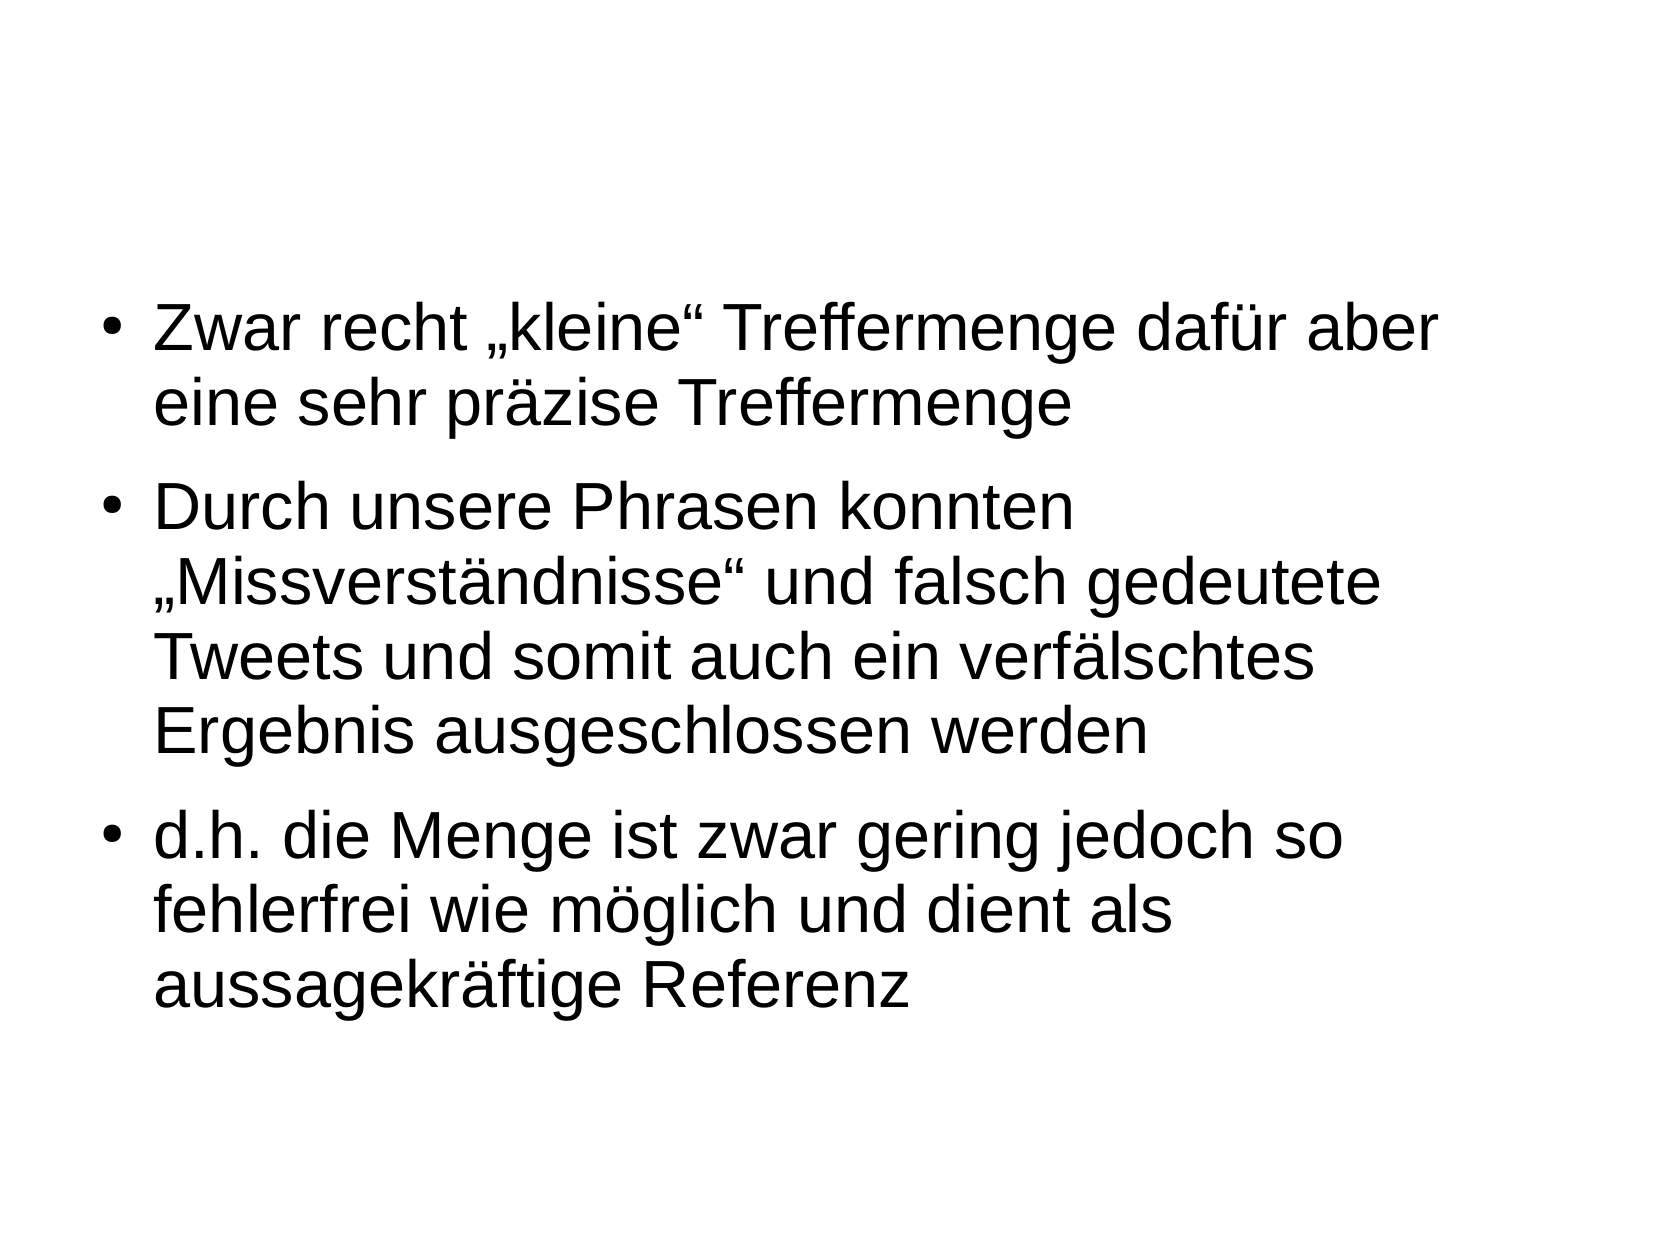

#
Zwar recht „kleine“ Treffermenge dafür aber eine sehr präzise Treffermenge
Durch unsere Phrasen konnten „Missverständnisse“ und falsch gedeutete Tweets und somit auch ein verfälschtes Ergebnis ausgeschlossen werden
d.h. die Menge ist zwar gering jedoch so fehlerfrei wie möglich und dient als aussagekräftige Referenz